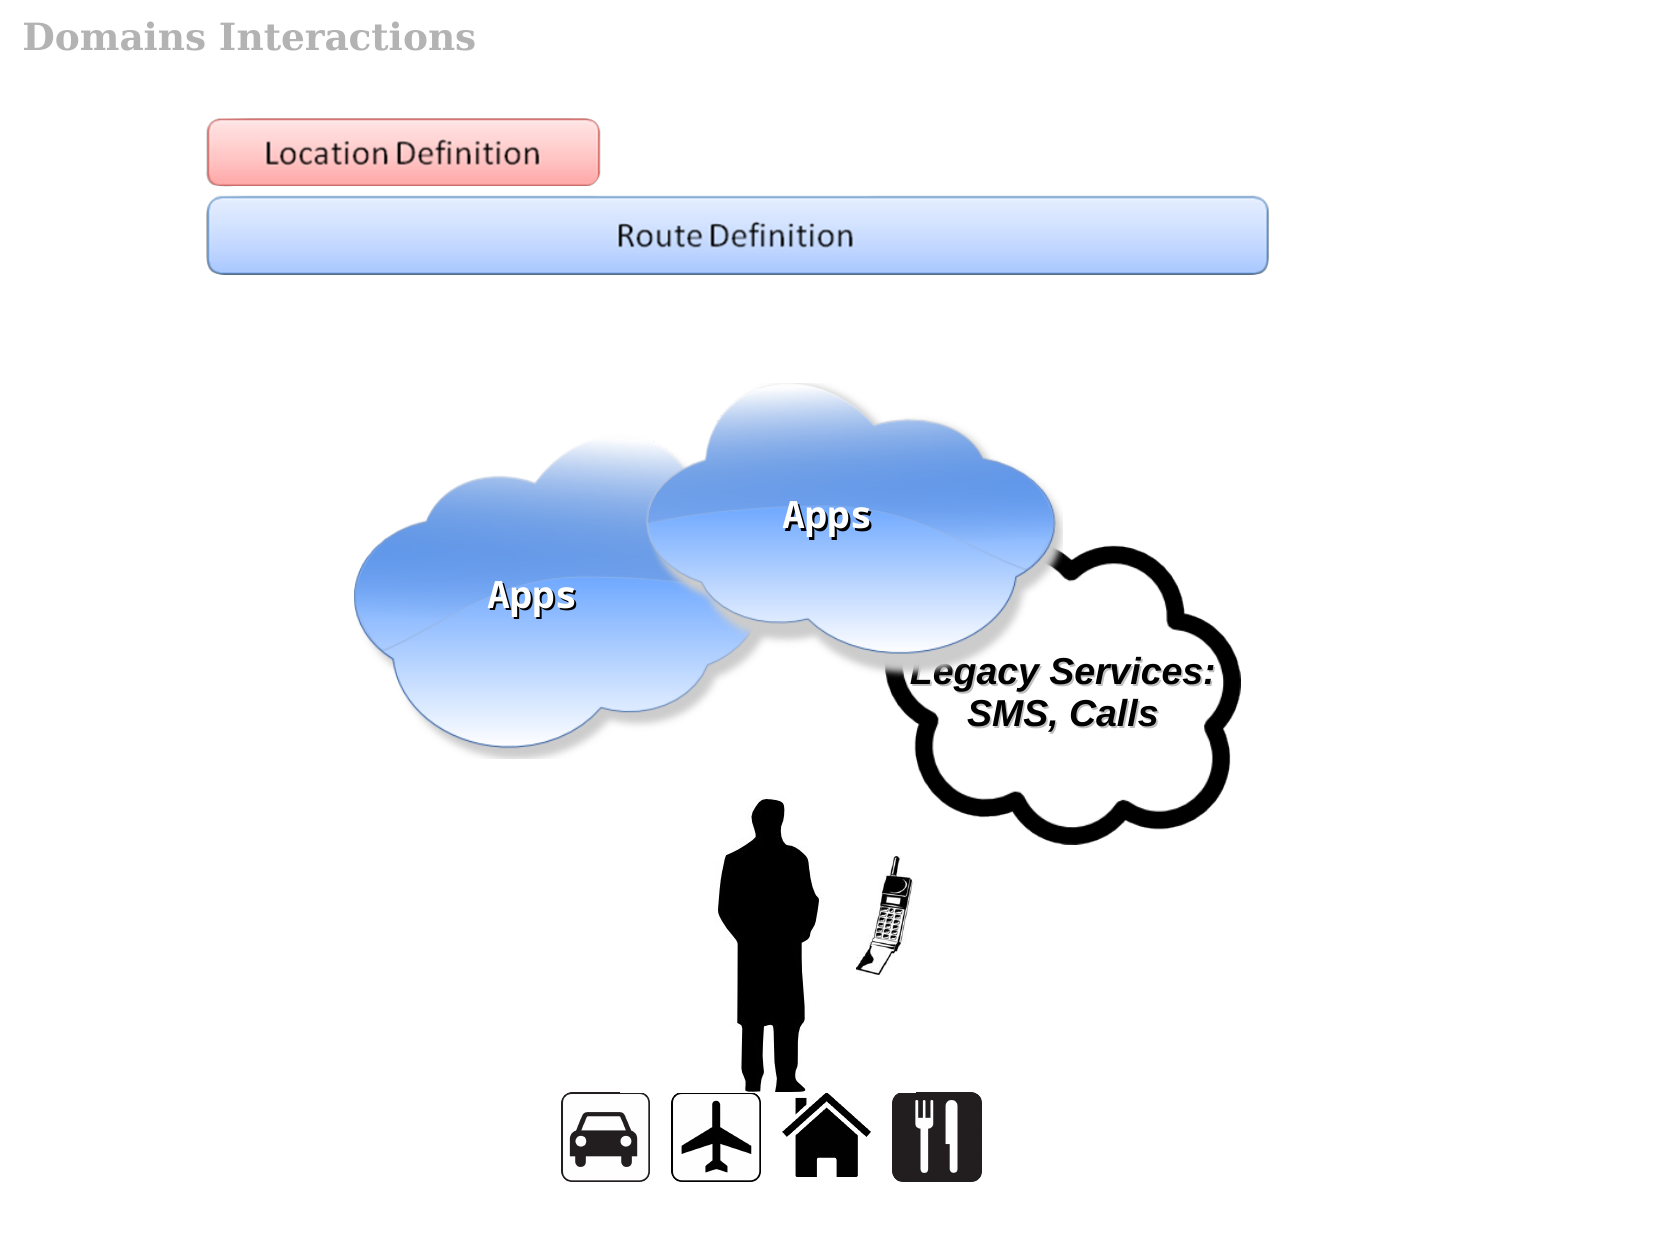

Domains Interactions
Apps
Legacy Services:
SMS, Calls
Apps